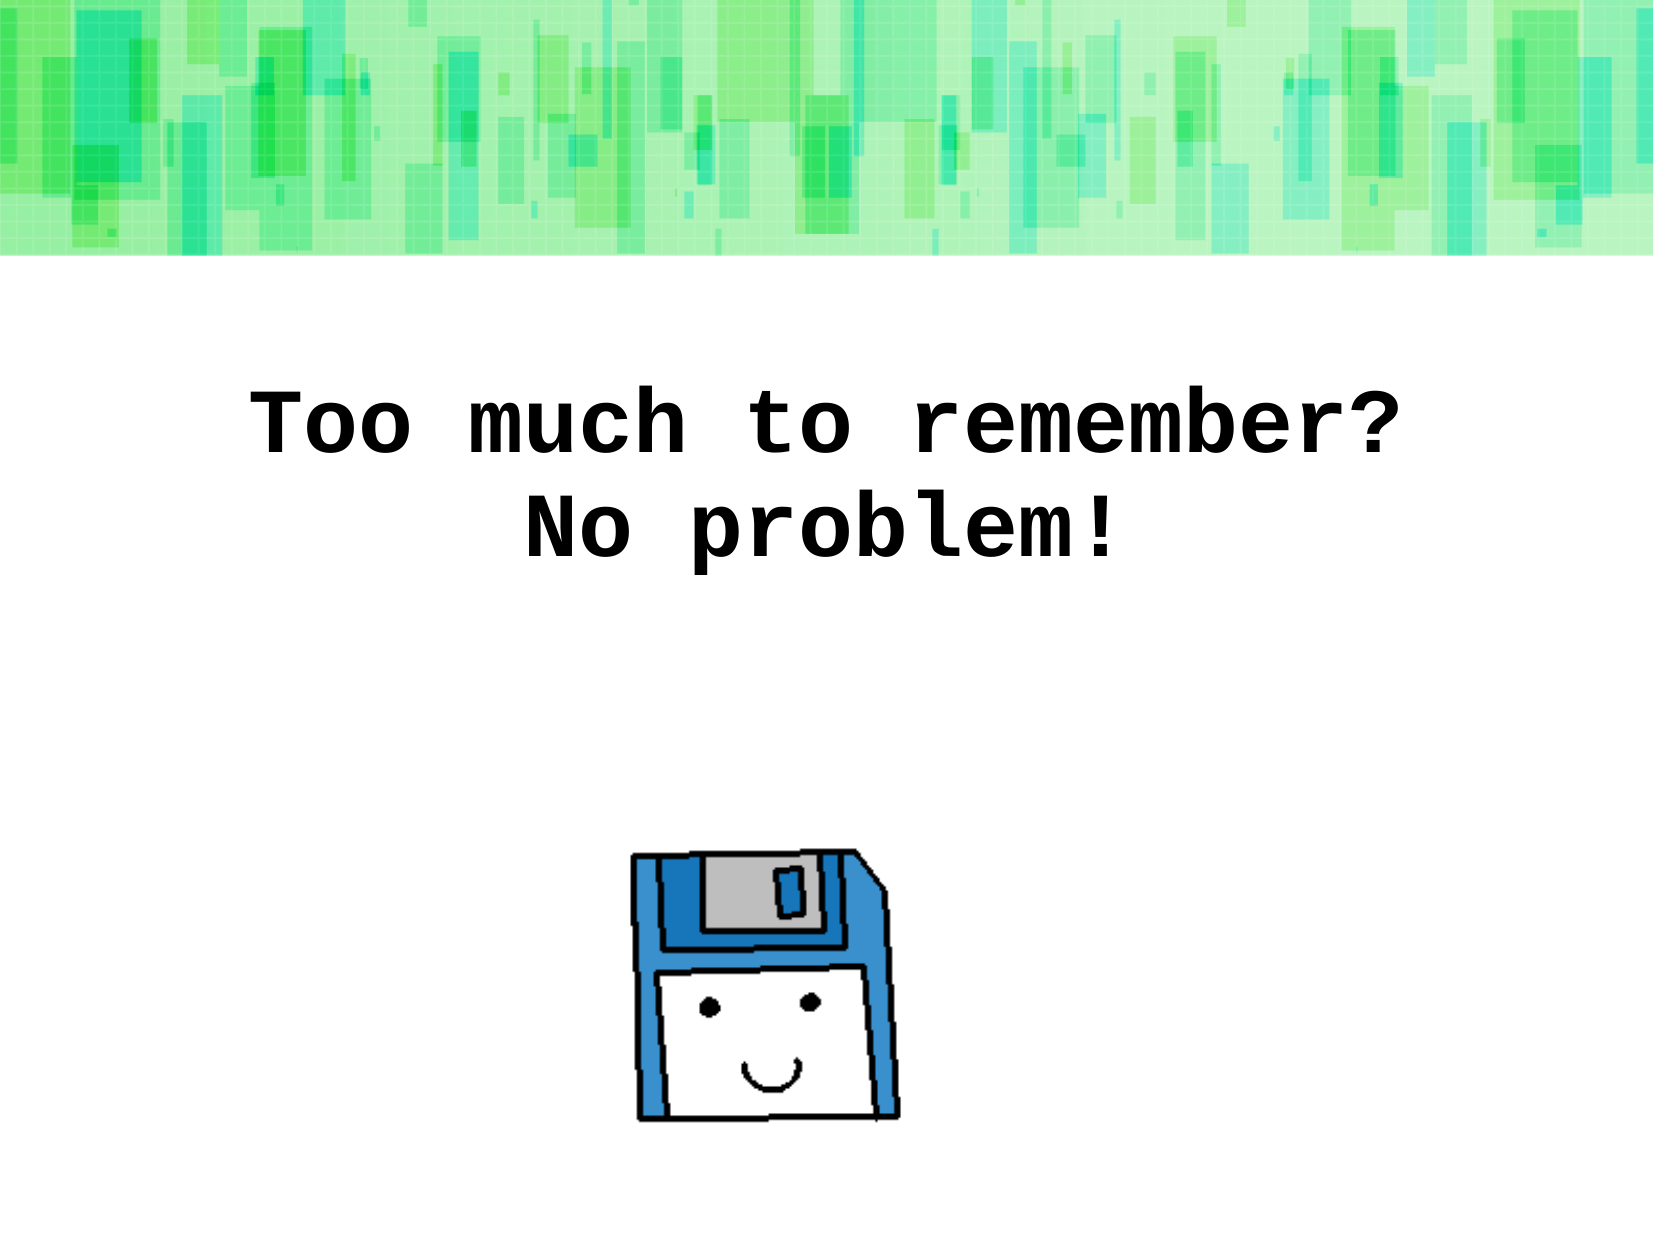

# Too much to remember?
No problem!